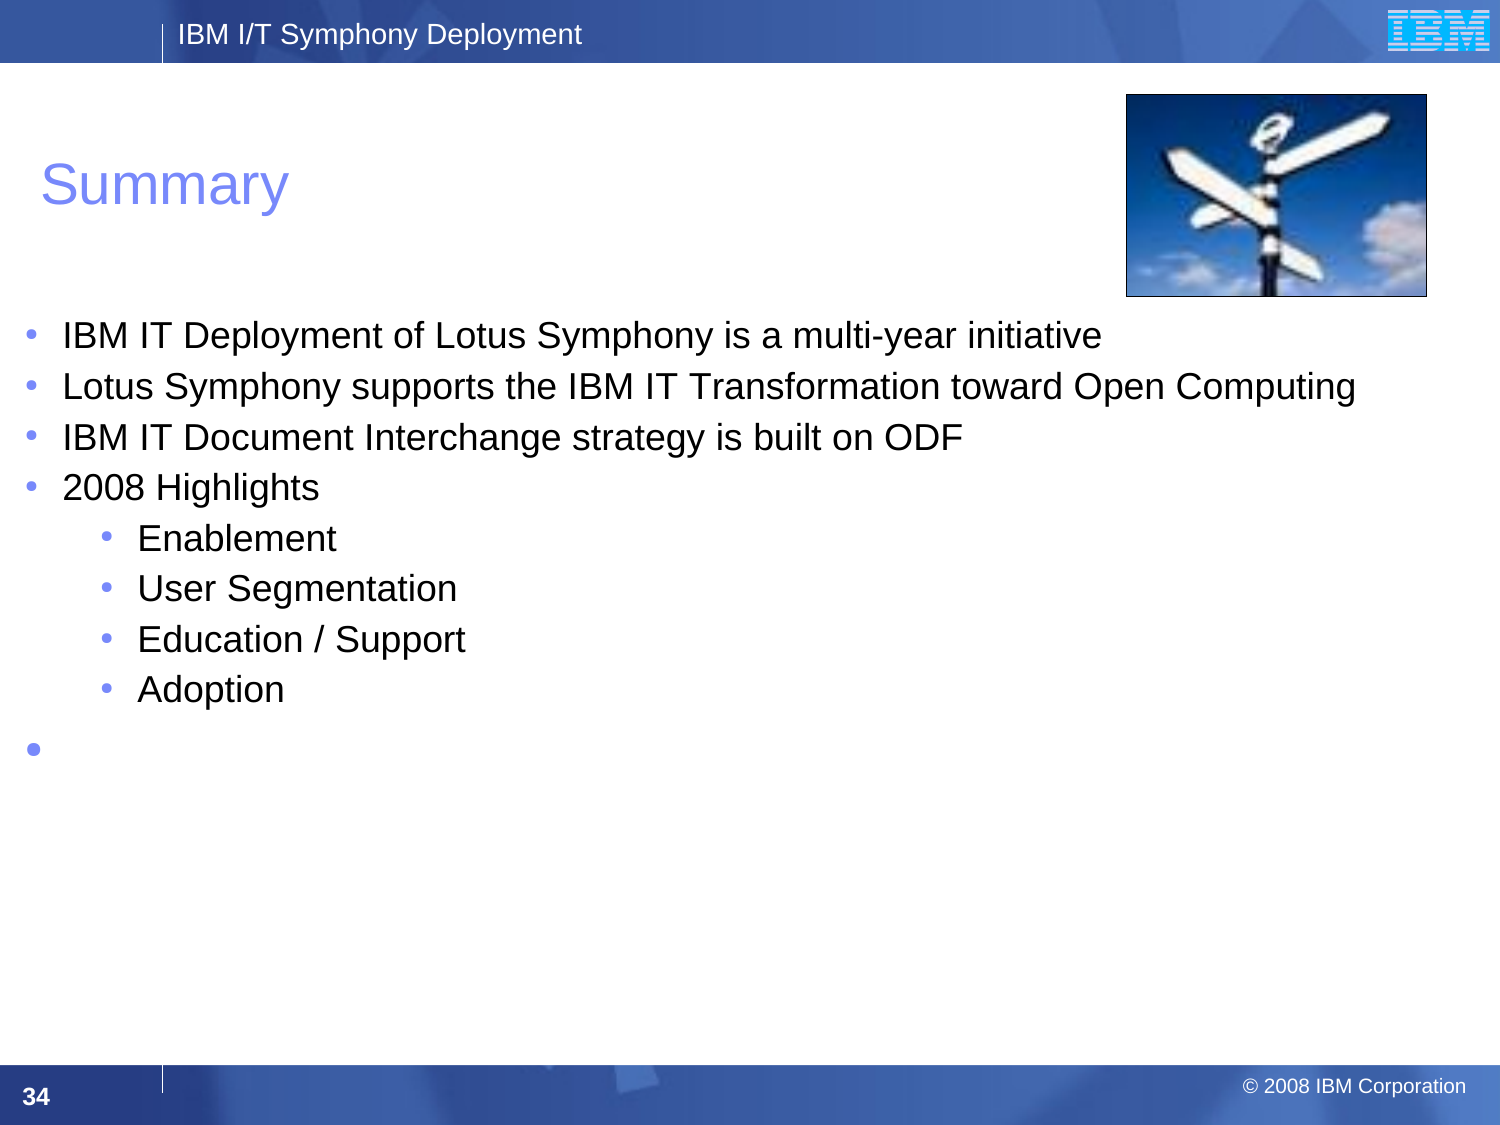

# Summary
IBM IT Deployment of Lotus Symphony is a multi-year initiative
Lotus Symphony supports the IBM IT Transformation toward Open Computing
IBM IT Document Interchange strategy is built on ODF
2008 Highlights
Enablement
User Segmentation
Education / Support
Adoption